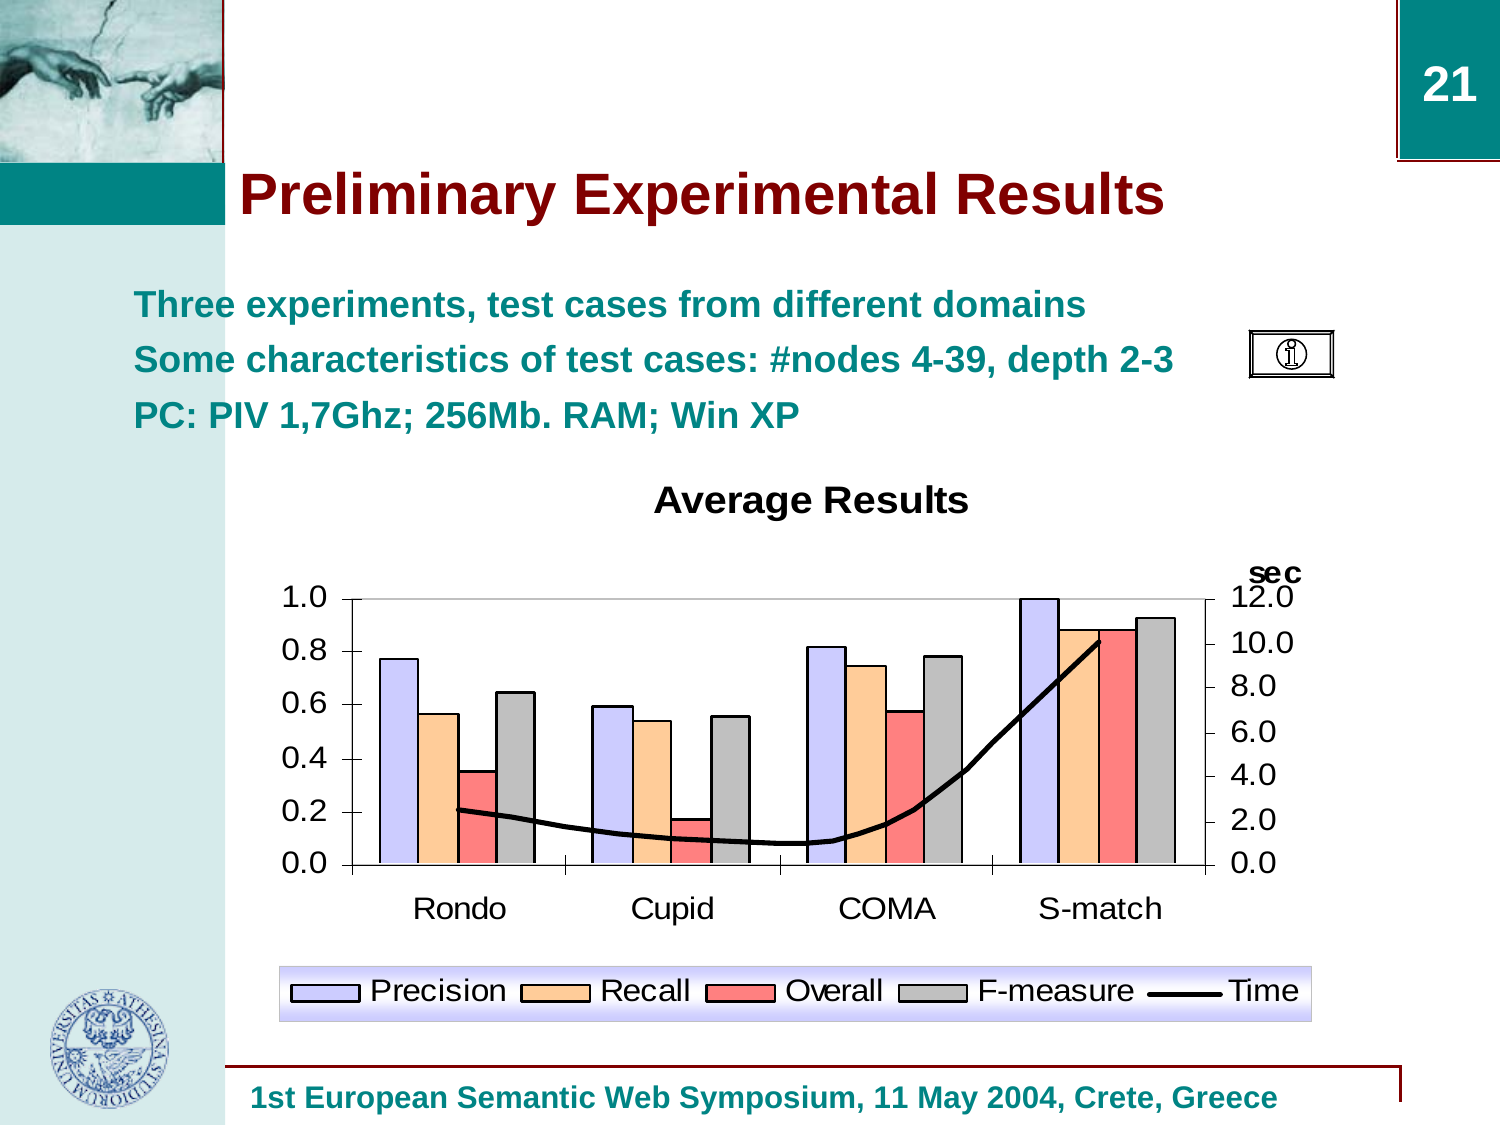

21
# Preliminary Experimental Results
Three experiments, test cases from different domains
Some characteristics of test cases: #nodes 4-39, depth 2-3
PC: PIV 1,7Ghz; 256Mb. RAM; Win XP